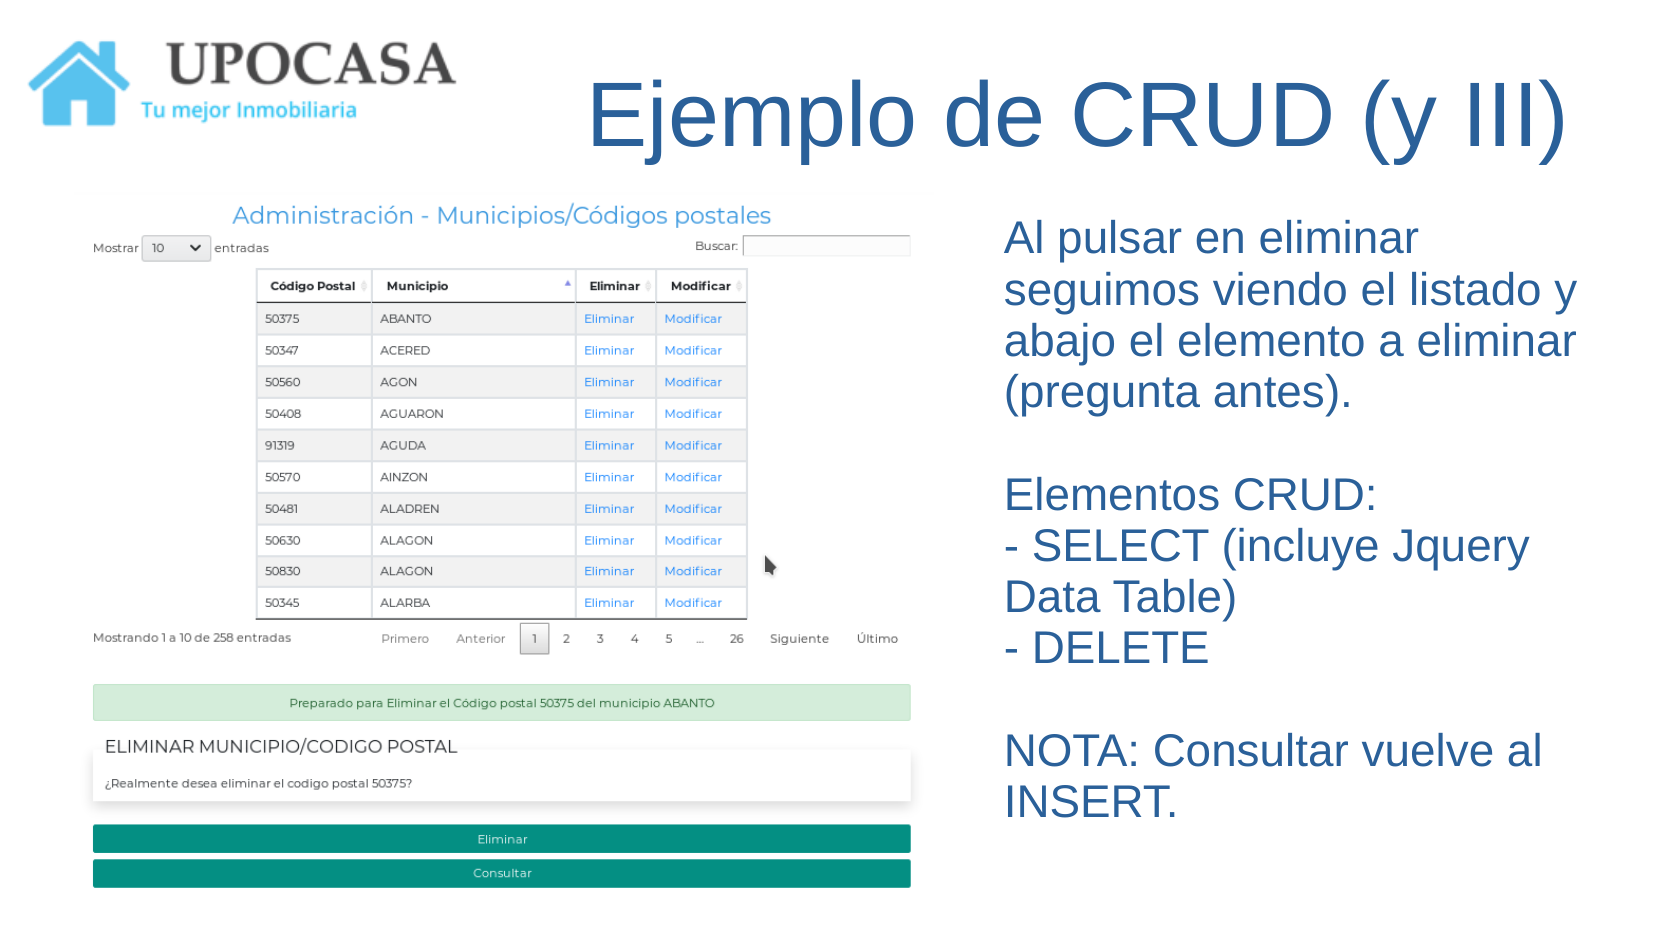

# Ejemplo de CRUD (y III)
Al pulsar en eliminar seguimos viendo el listado y abajo el elemento a eliminar (pregunta antes).
Elementos CRUD:
- SELECT (incluye Jquery Data Table)
- DELETE
NOTA: Consultar vuelve al INSERT.